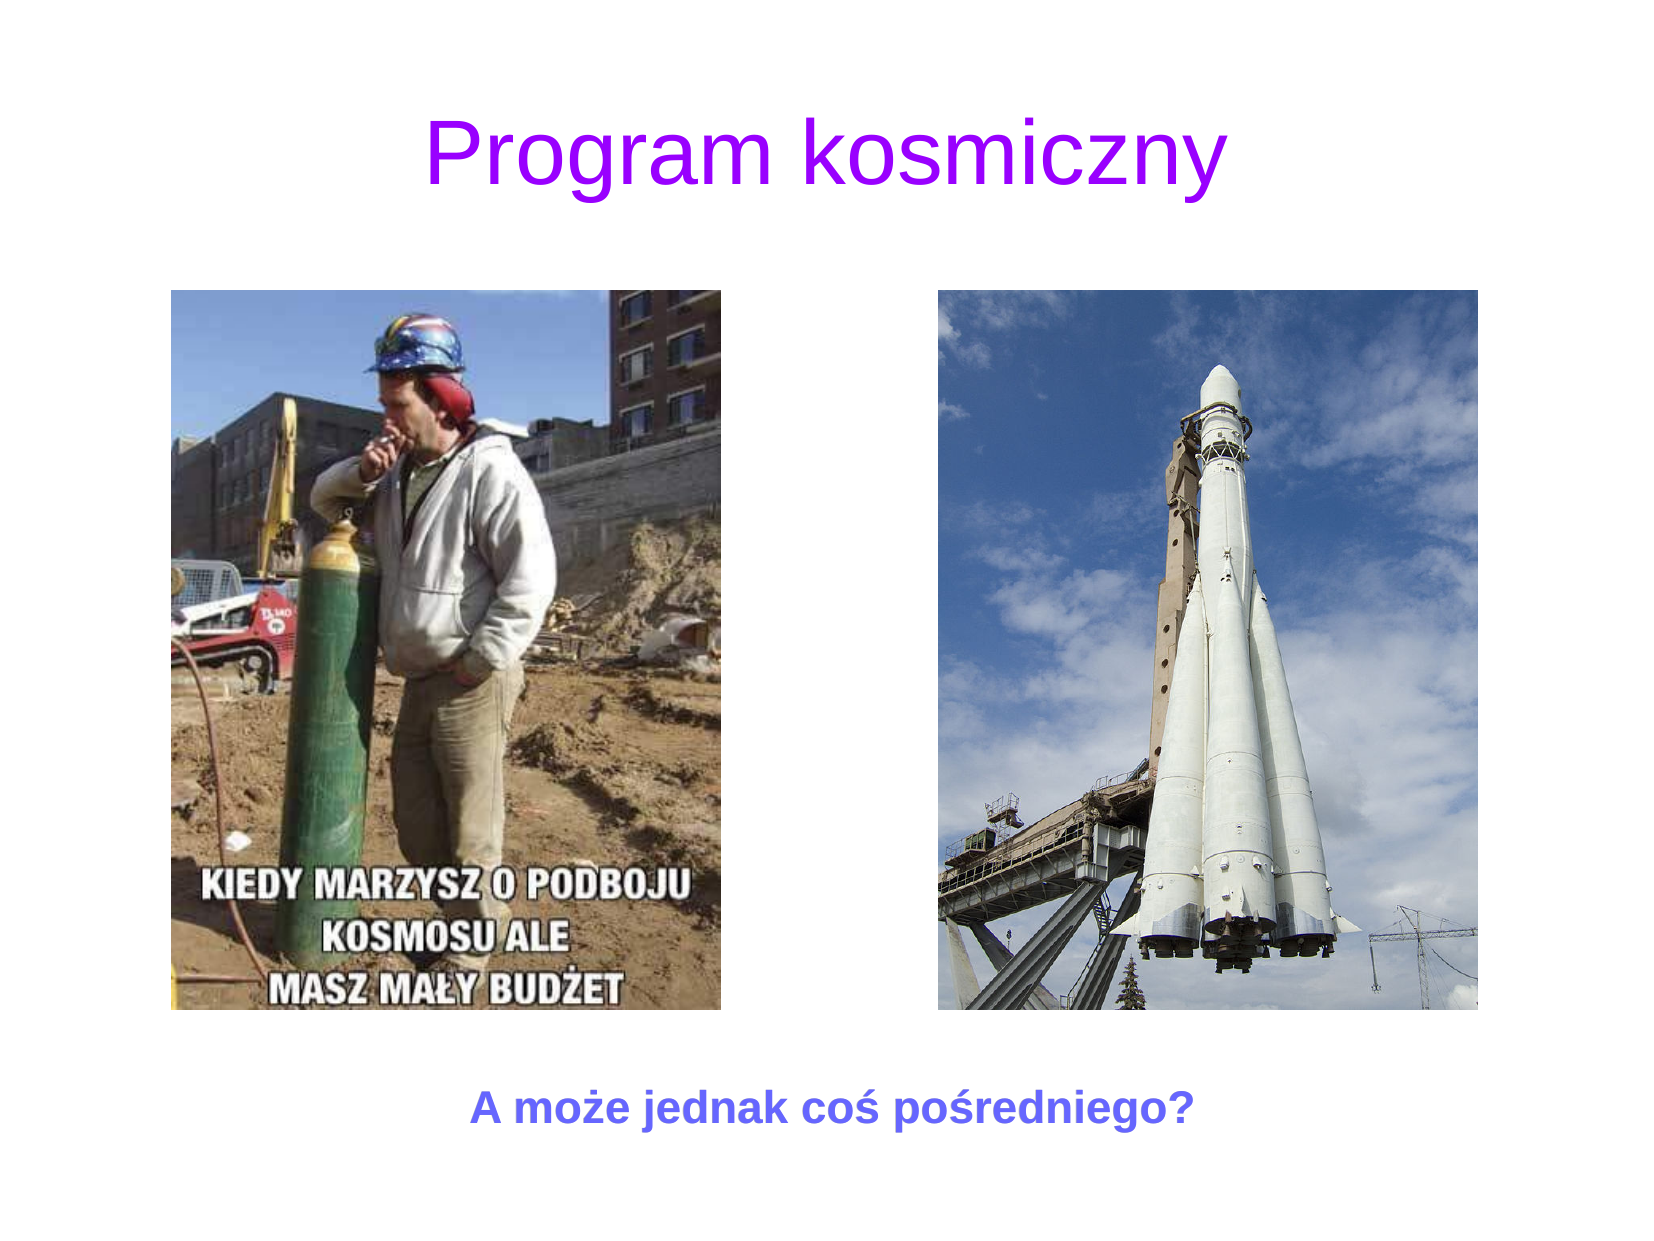

# Program kosmiczny
A może jednak coś pośredniego?